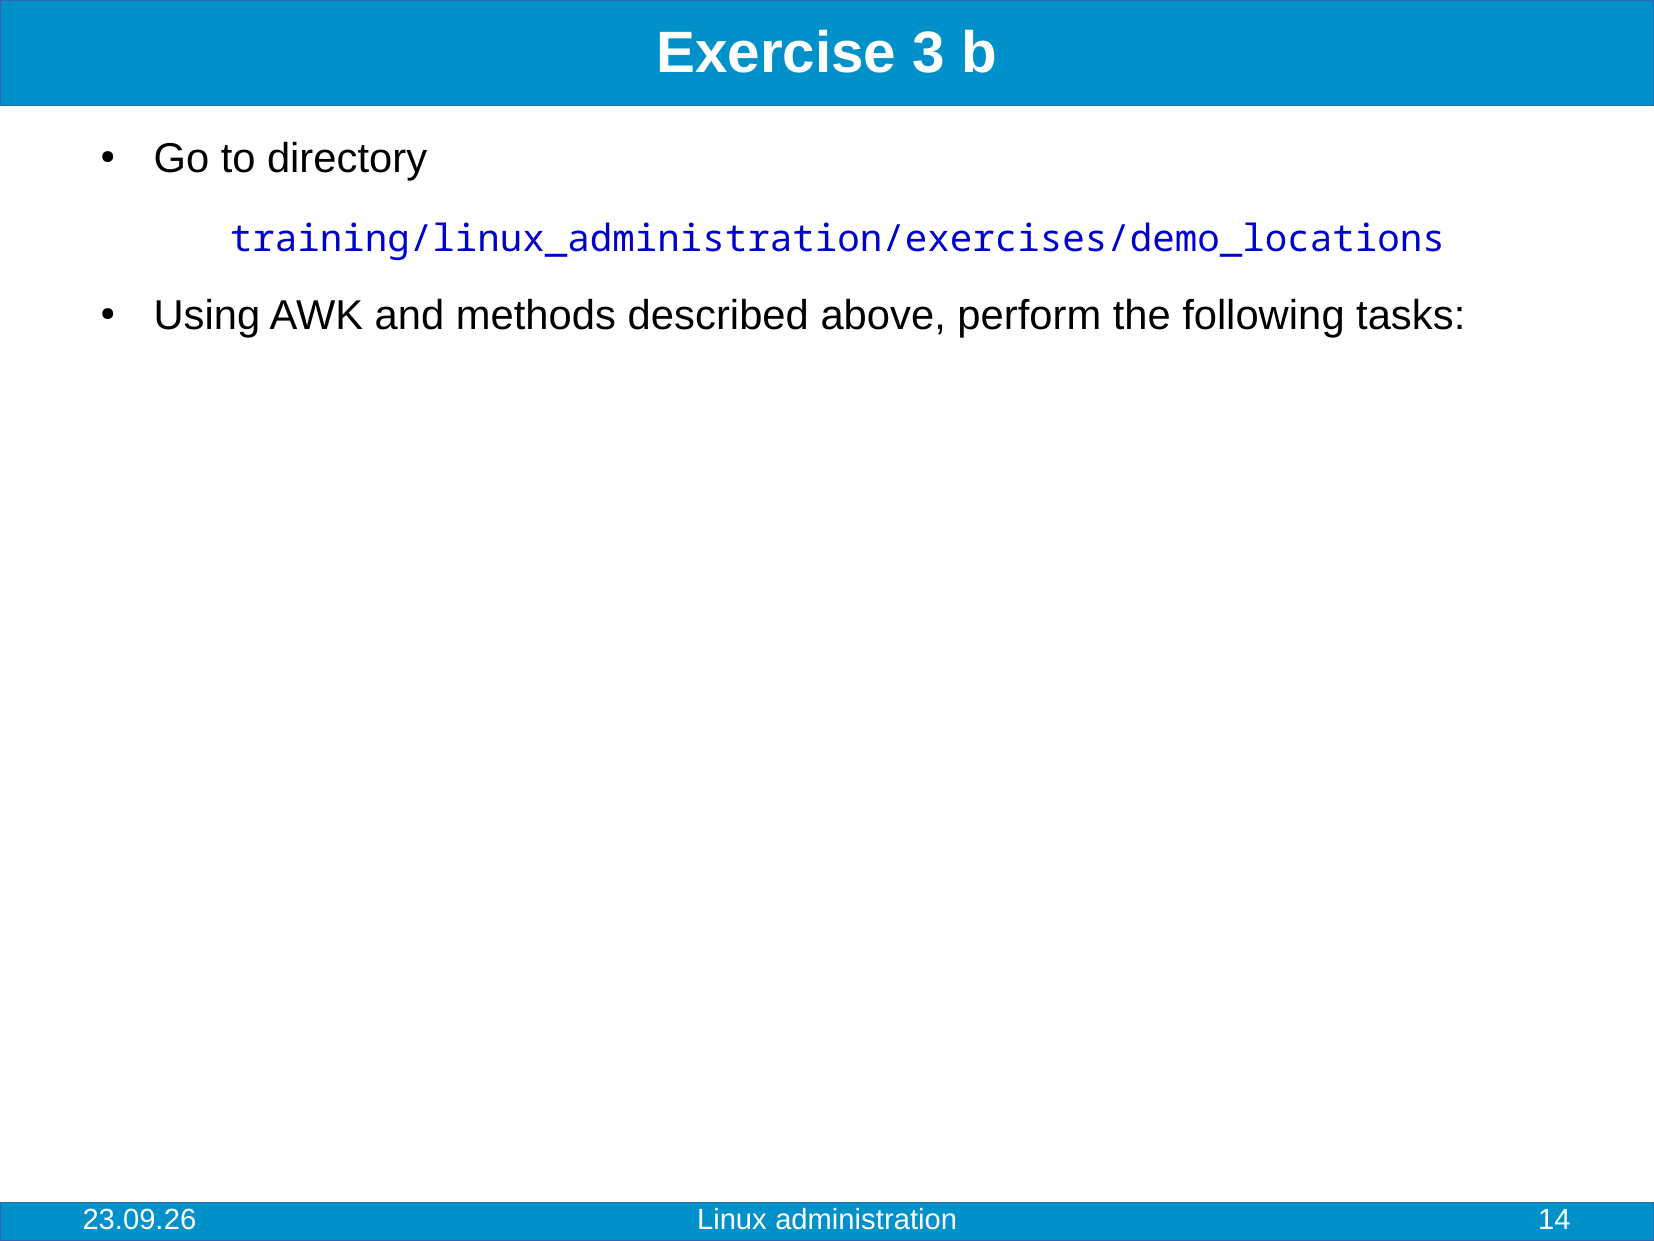

# Exercise 3 b
Go to directory
training/linux_administration/exercises/demo_locations
Using AWK and methods described above, perform the following tasks:
Linux administration
14